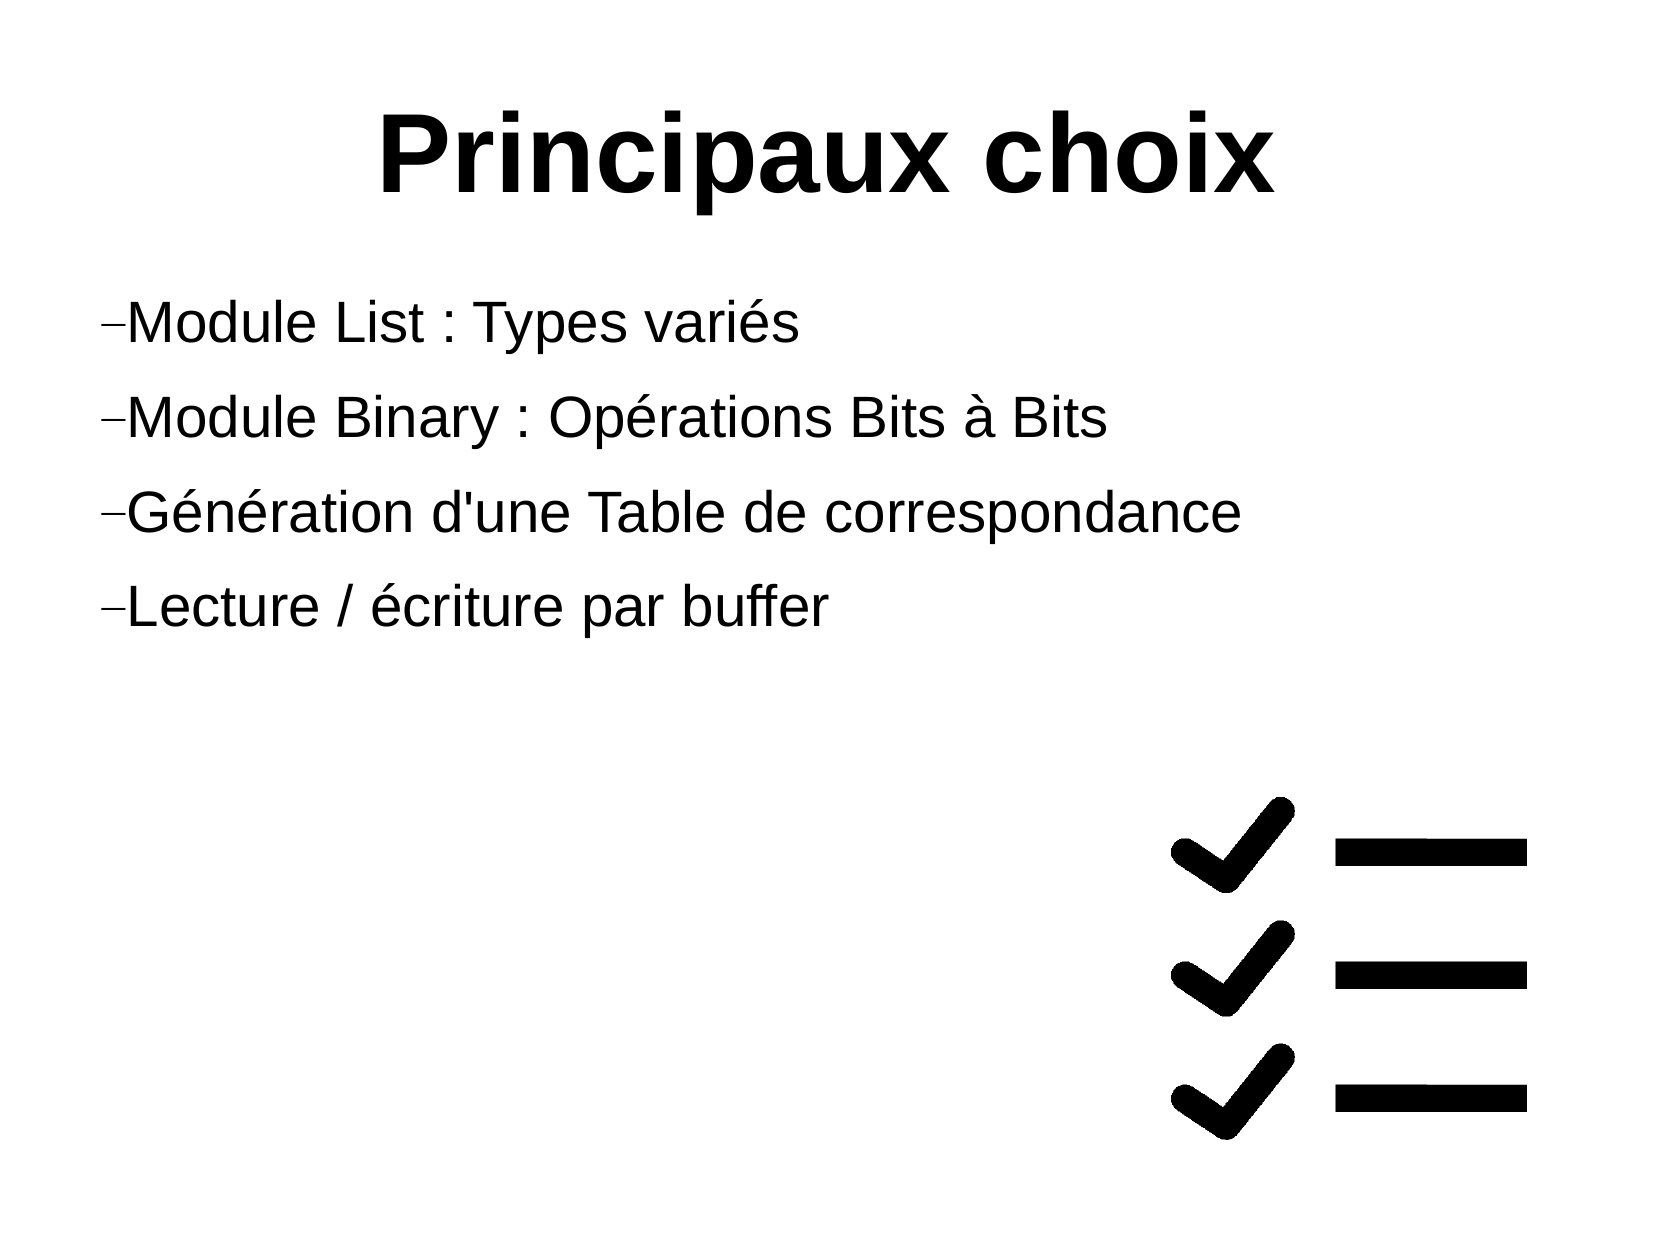

# Principaux choix
Module List : Types variés
Module Binary : Opérations Bits à Bits
Génération d'une Table de correspondance
Lecture / écriture par buffer